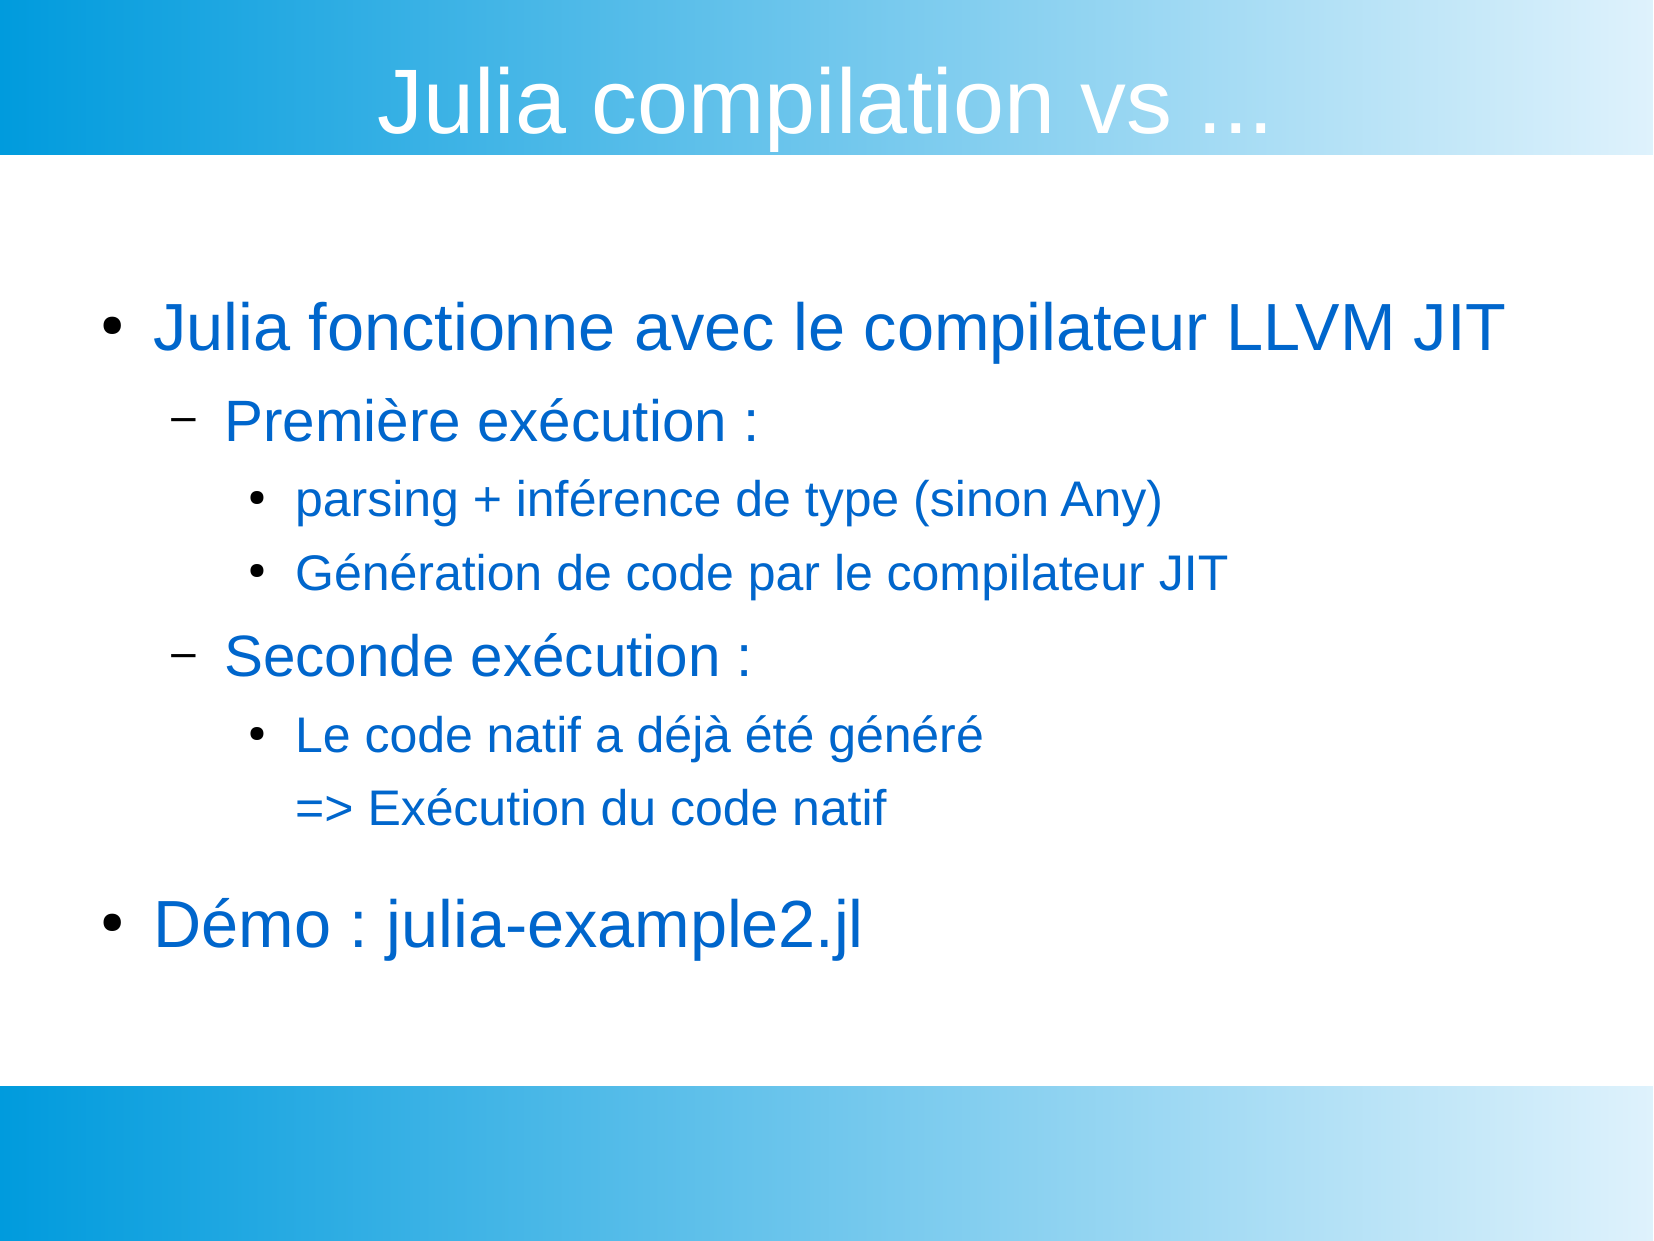

# Julia compilation vs ...
Julia fonctionne avec le compilateur LLVM JIT
Première exécution :
parsing + inférence de type (sinon Any)
Génération de code par le compilateur JIT
Seconde exécution :
Le code natif a déjà été généré
=> Exécution du code natif
Démo : julia-example2.jl